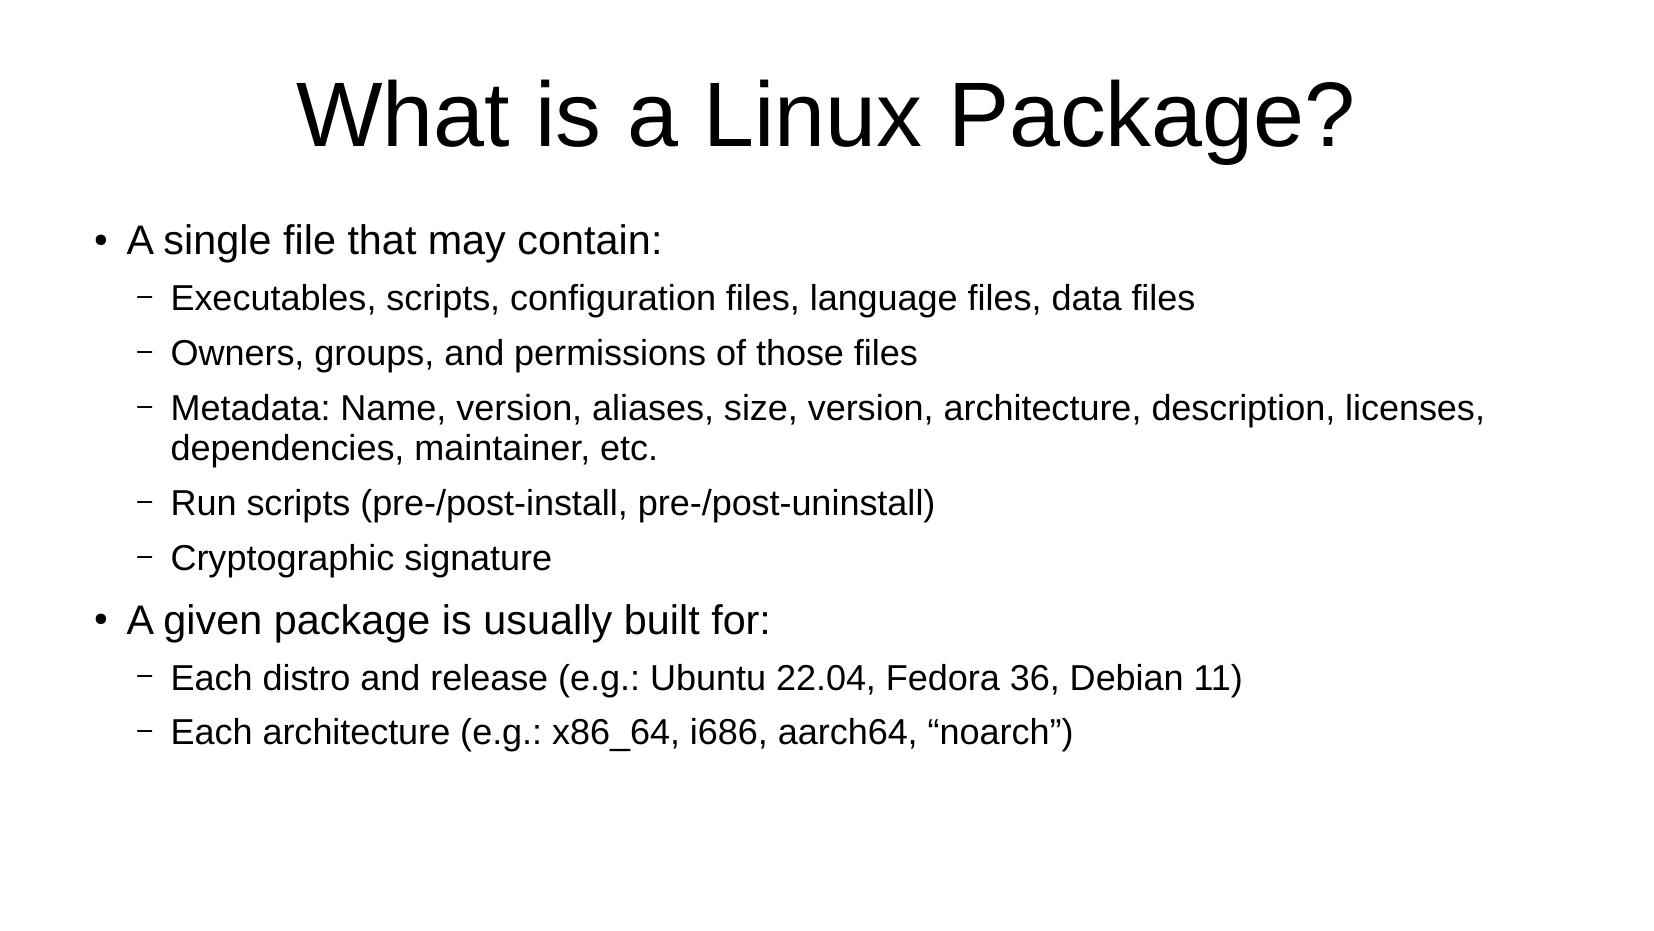

# What is a Linux Package?
A single file that may contain:
Executables, scripts, configuration files, language files, data files
Owners, groups, and permissions of those files
Metadata: Name, version, aliases, size, version, architecture, description, licenses, dependencies, maintainer, etc.
Run scripts (pre-/post-install, pre-/post-uninstall)
Cryptographic signature
A given package is usually built for:
Each distro and release (e.g.: Ubuntu 22.04, Fedora 36, Debian 11)
Each architecture (e.g.: x86_64, i686, aarch64, “noarch”)